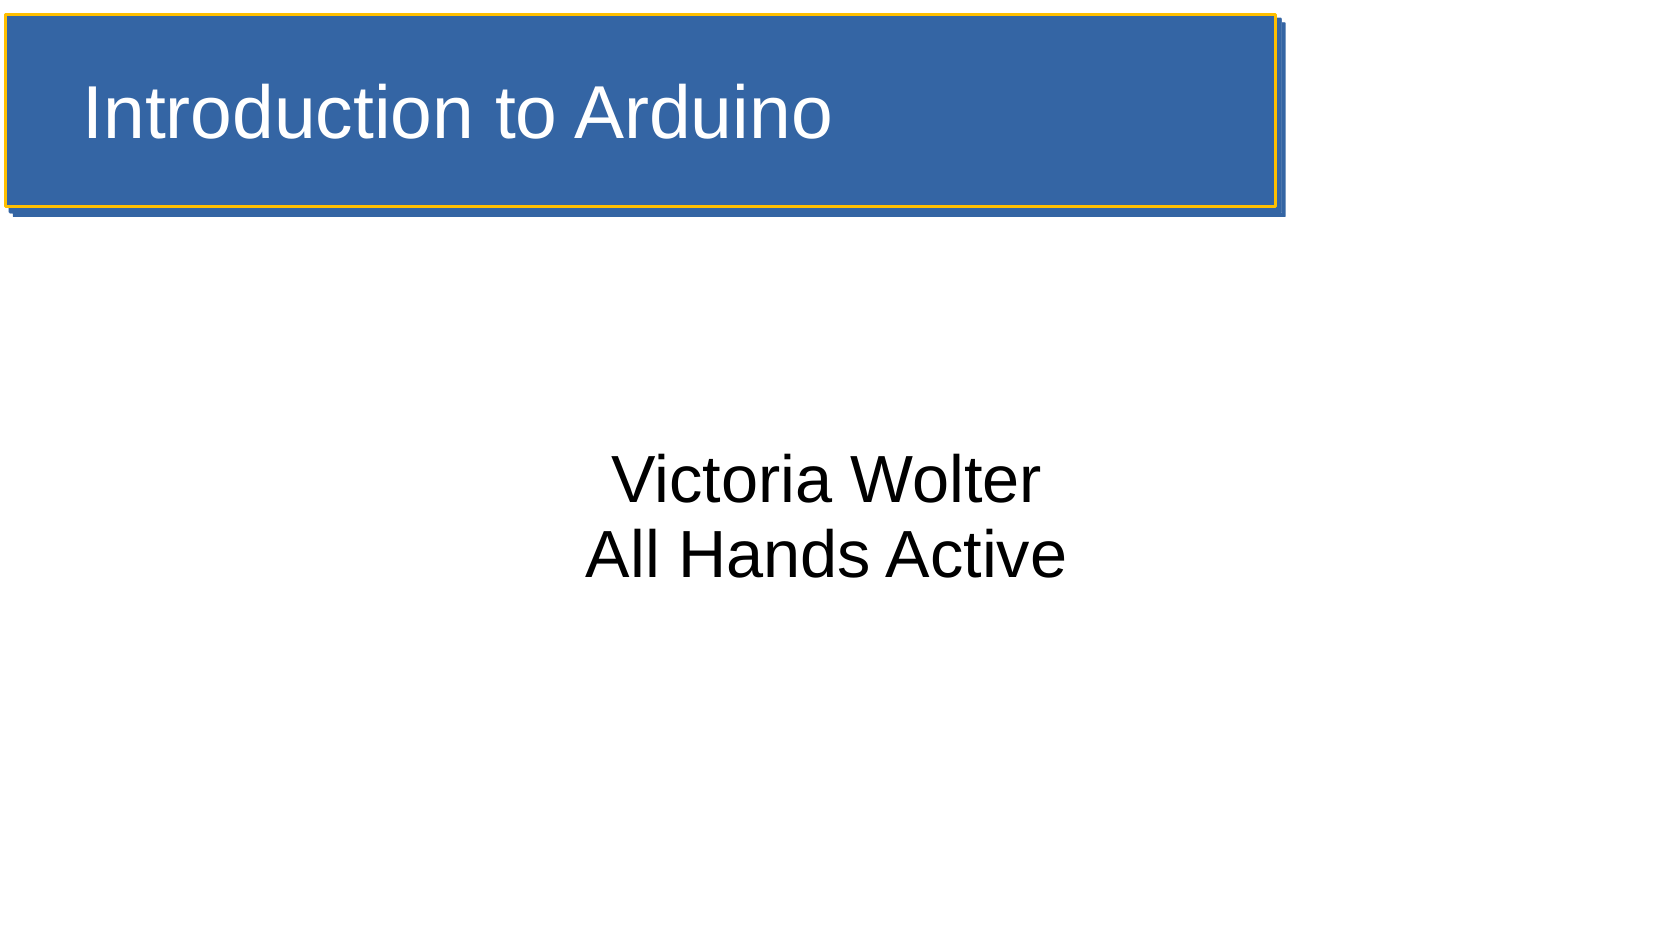

# Introduction to Arduino
Victoria Wolter
All Hands Active